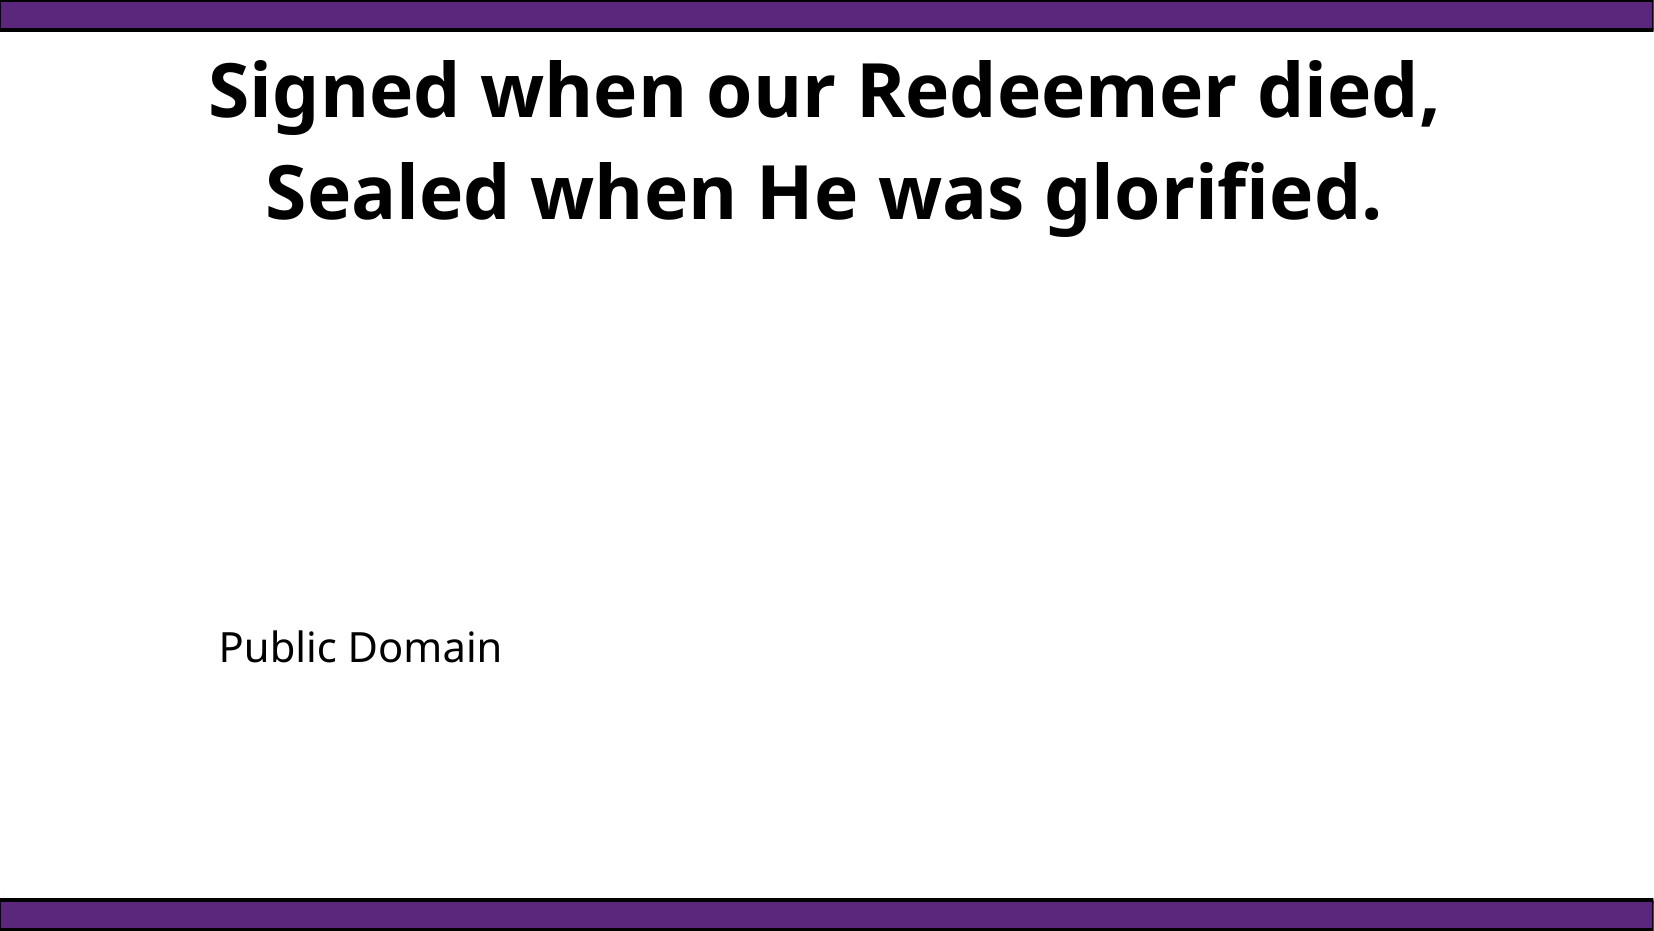

Signed when our Redeemer died,
Sealed when He was glorified.
 Public Domain